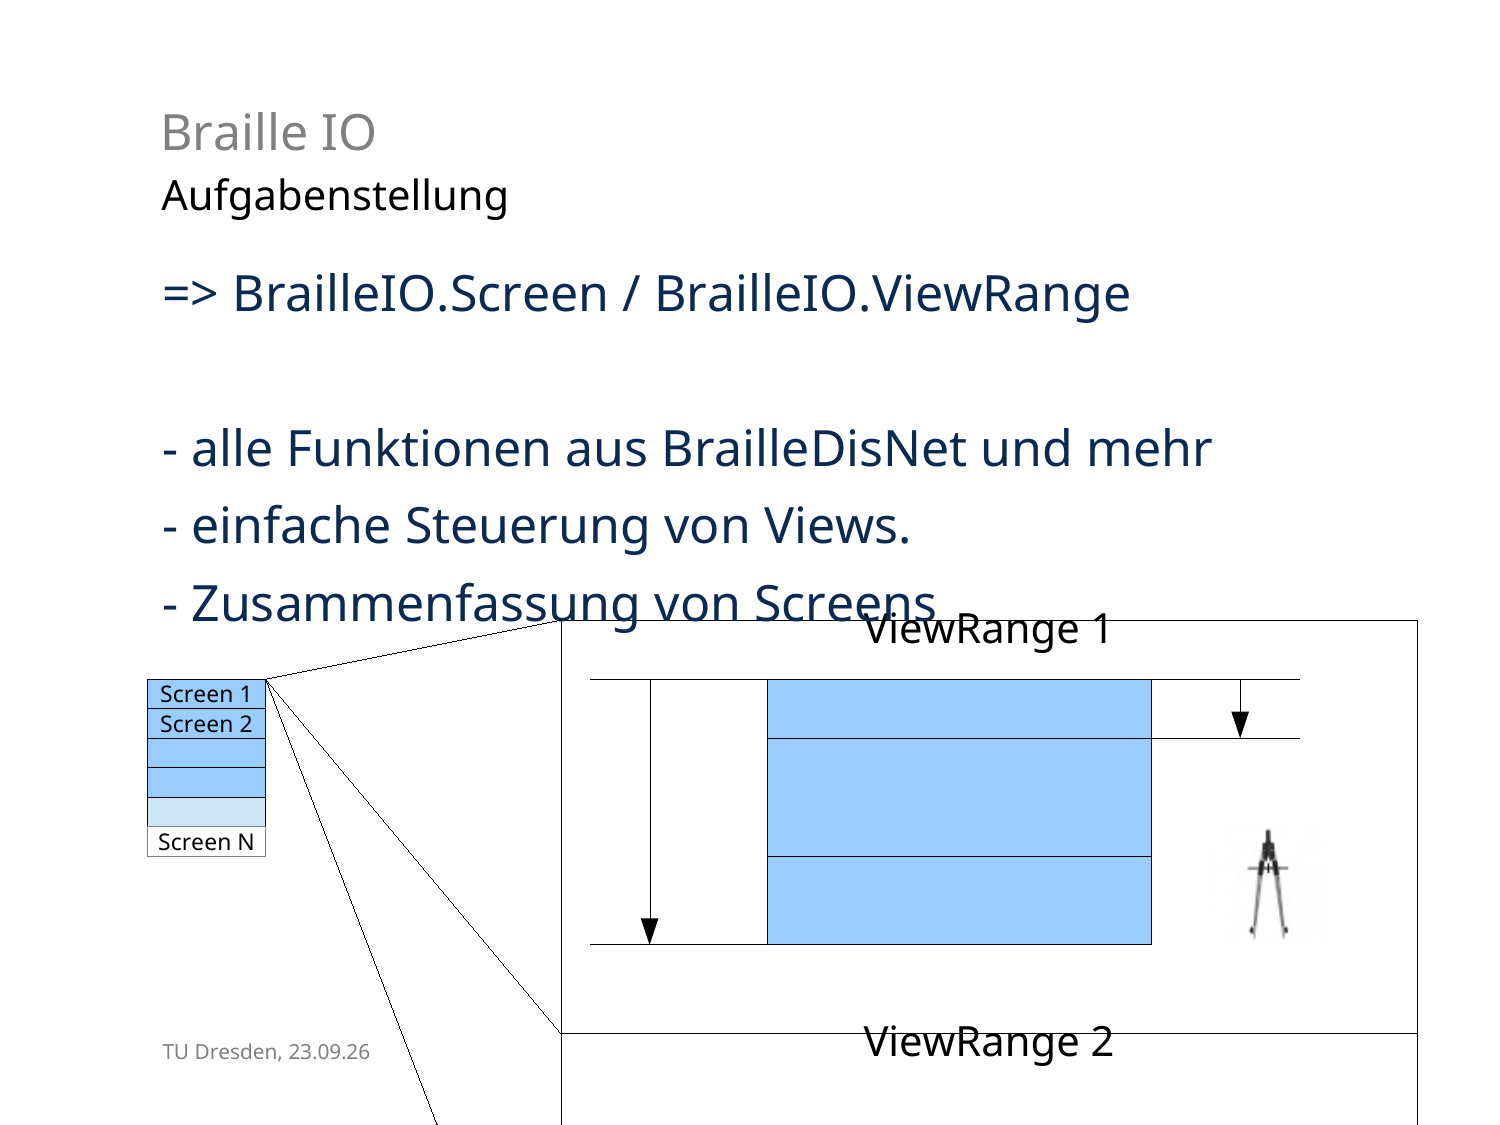

# Braille IO
Aufgabenstellung
=> BrailleIO.Screen / BrailleIO.ViewRange
- alle Funktionen aus BrailleDisNet und mehr
- einfache Steuerung von Views.
- Zusammenfassung von Screens
ViewRange 1
Screen 1
Screen 2
Screen N
ViewRange 2
3